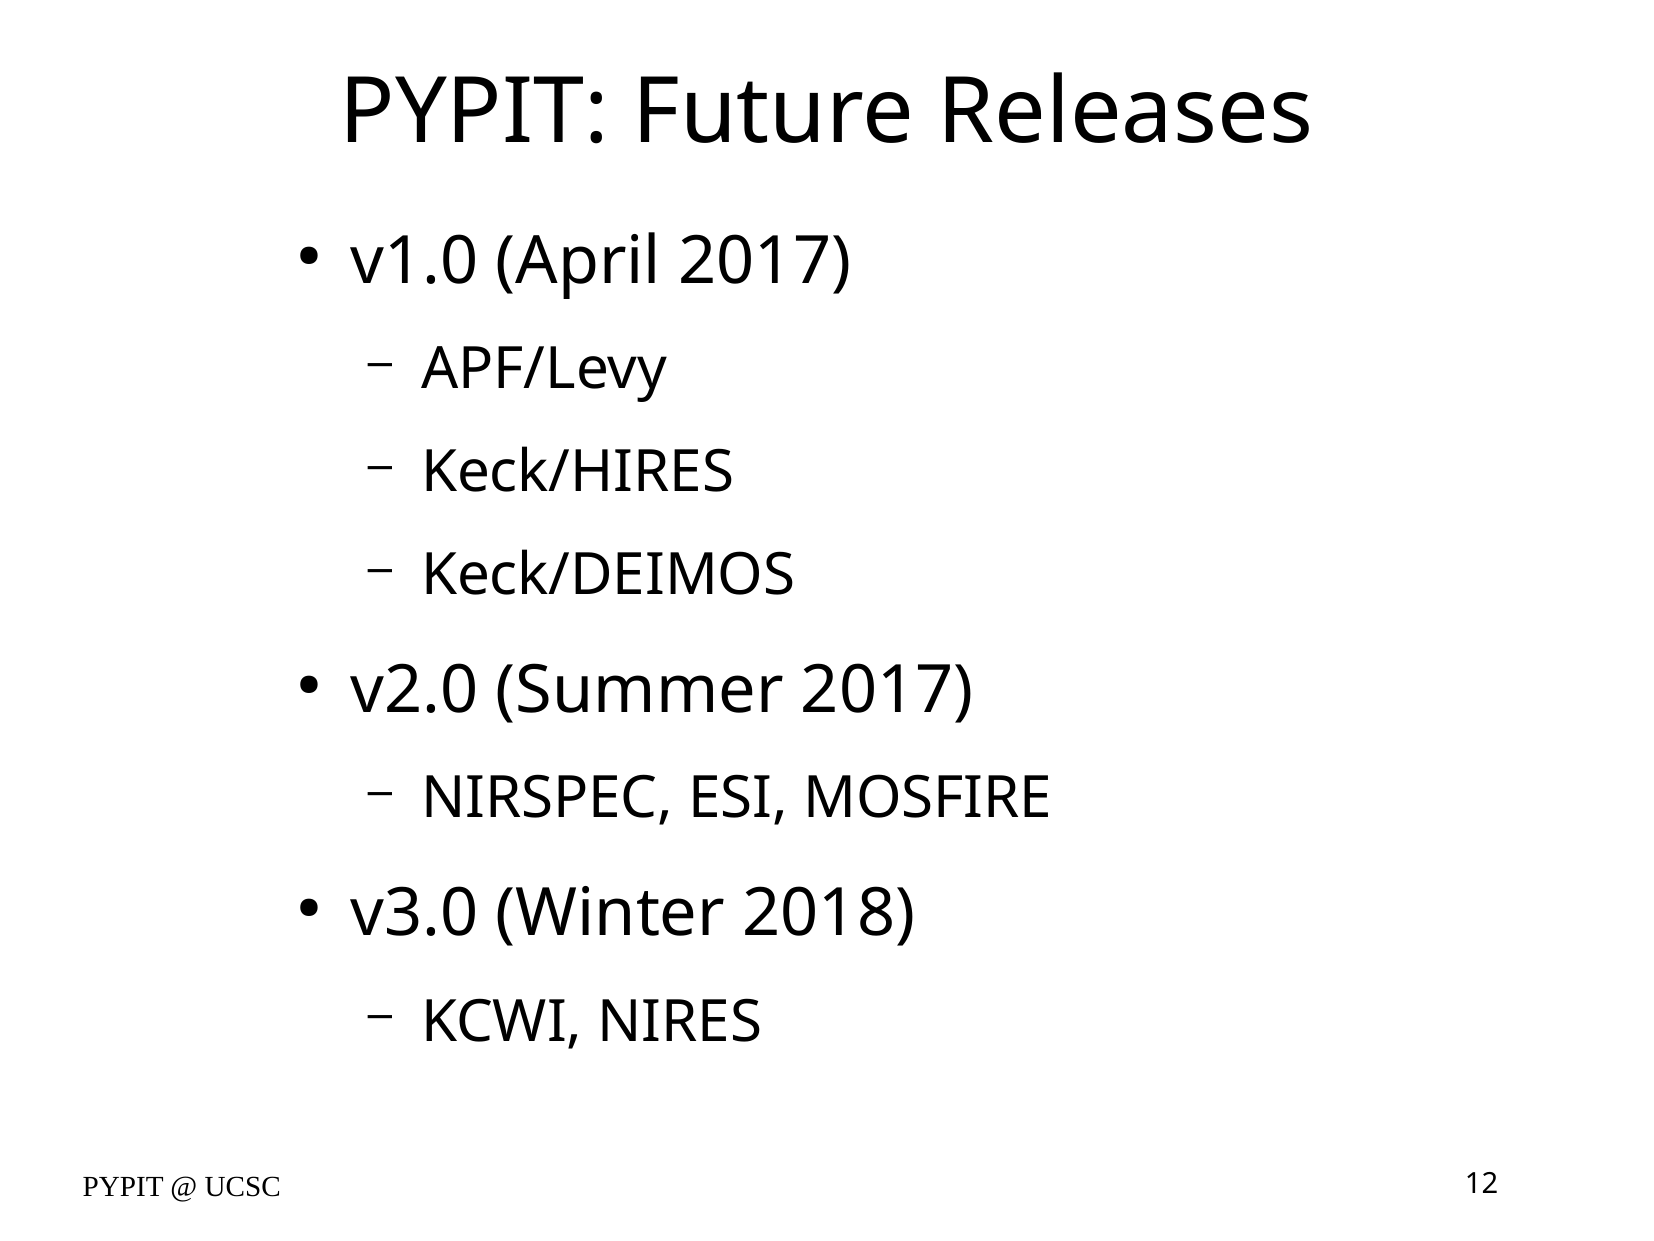

# PYPIT: Future Releases
v1.0 (April 2017)
APF/Levy
Keck/HIRES
Keck/DEIMOS
v2.0 (Summer 2017)
NIRSPEC, ESI, MOSFIRE
v3.0 (Winter 2018)
KCWI, NIRES